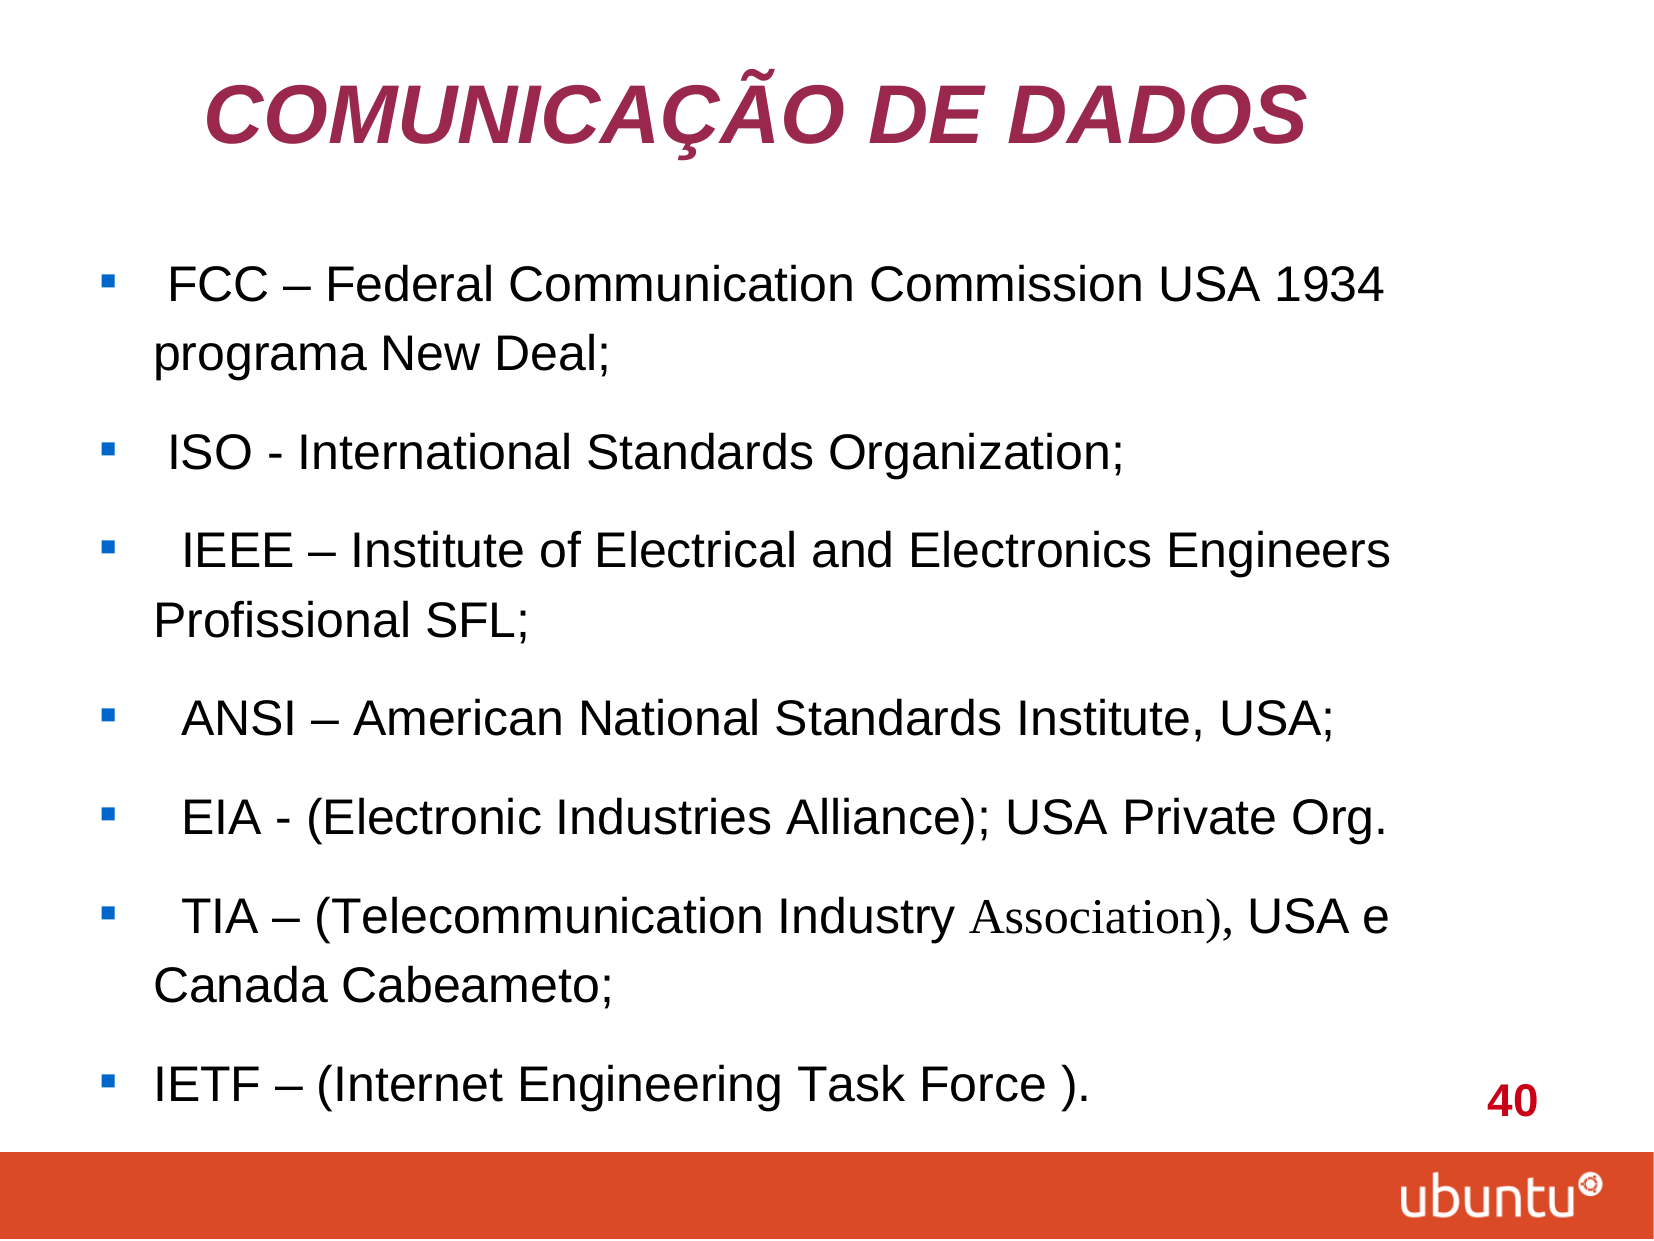

COMUNICAÇÃO DE DADOS
# FCC – Federal Communication Commission USA 1934 programa New Deal;
 ISO - International Standards Organization;
 IEEE – Institute of Electrical and Electronics Engineers Profissional SFL;
 ANSI – American National Standards Institute, USA;
 EIA - (Electronic Industries Alliance); USA Private Org.
 TIA – (Telecommunication Industry Association), USA e Canada Cabeameto;
IETF – (Internet Engineering Task Force ).